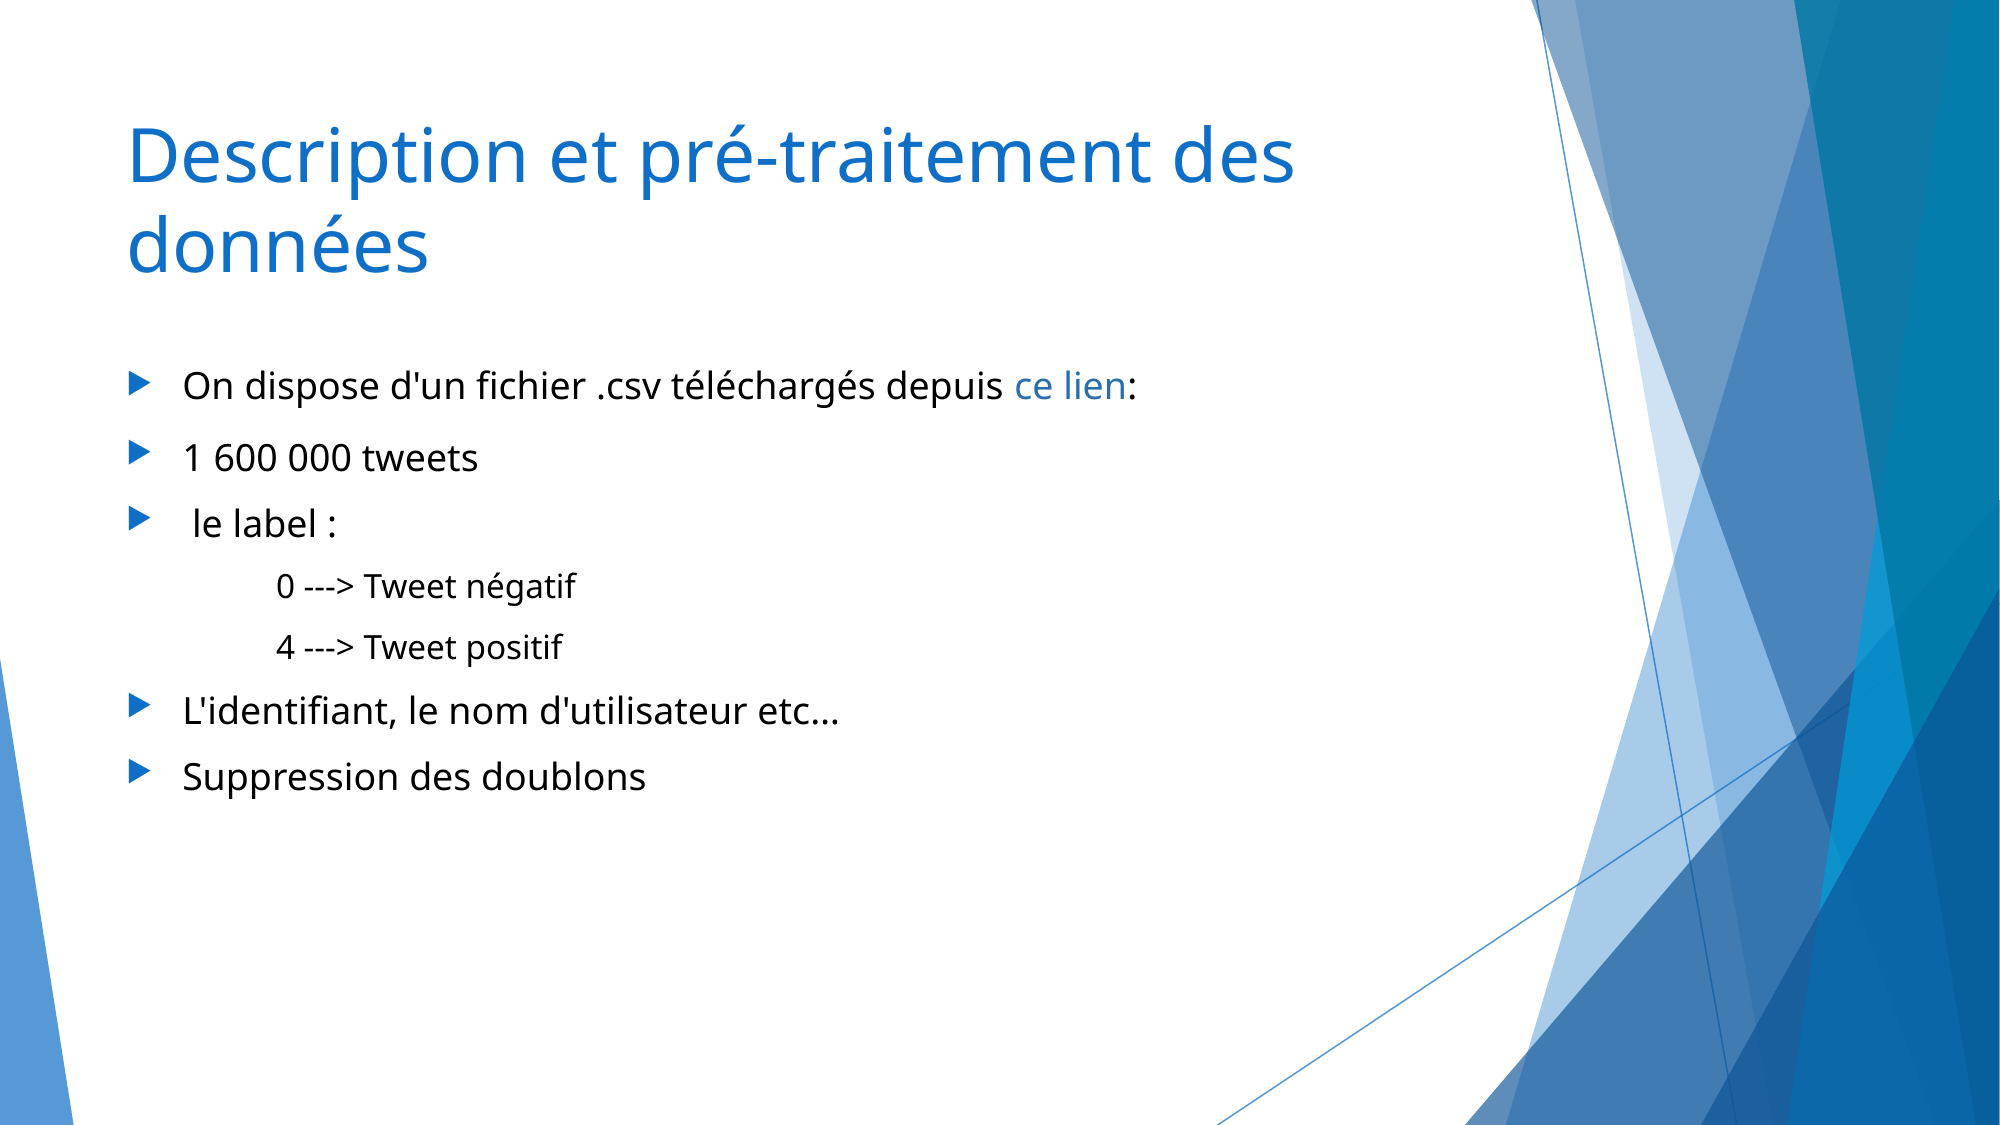

# Description et pré-traitement des données
On dispose d'un fichier .csv téléchargés depuis ce lien:
1 600 000 tweets
 le label :
0 ---> Tweet négatif
4 ---> Tweet positif
L'identifiant, le nom d'utilisateur etc…
Suppression des doublons